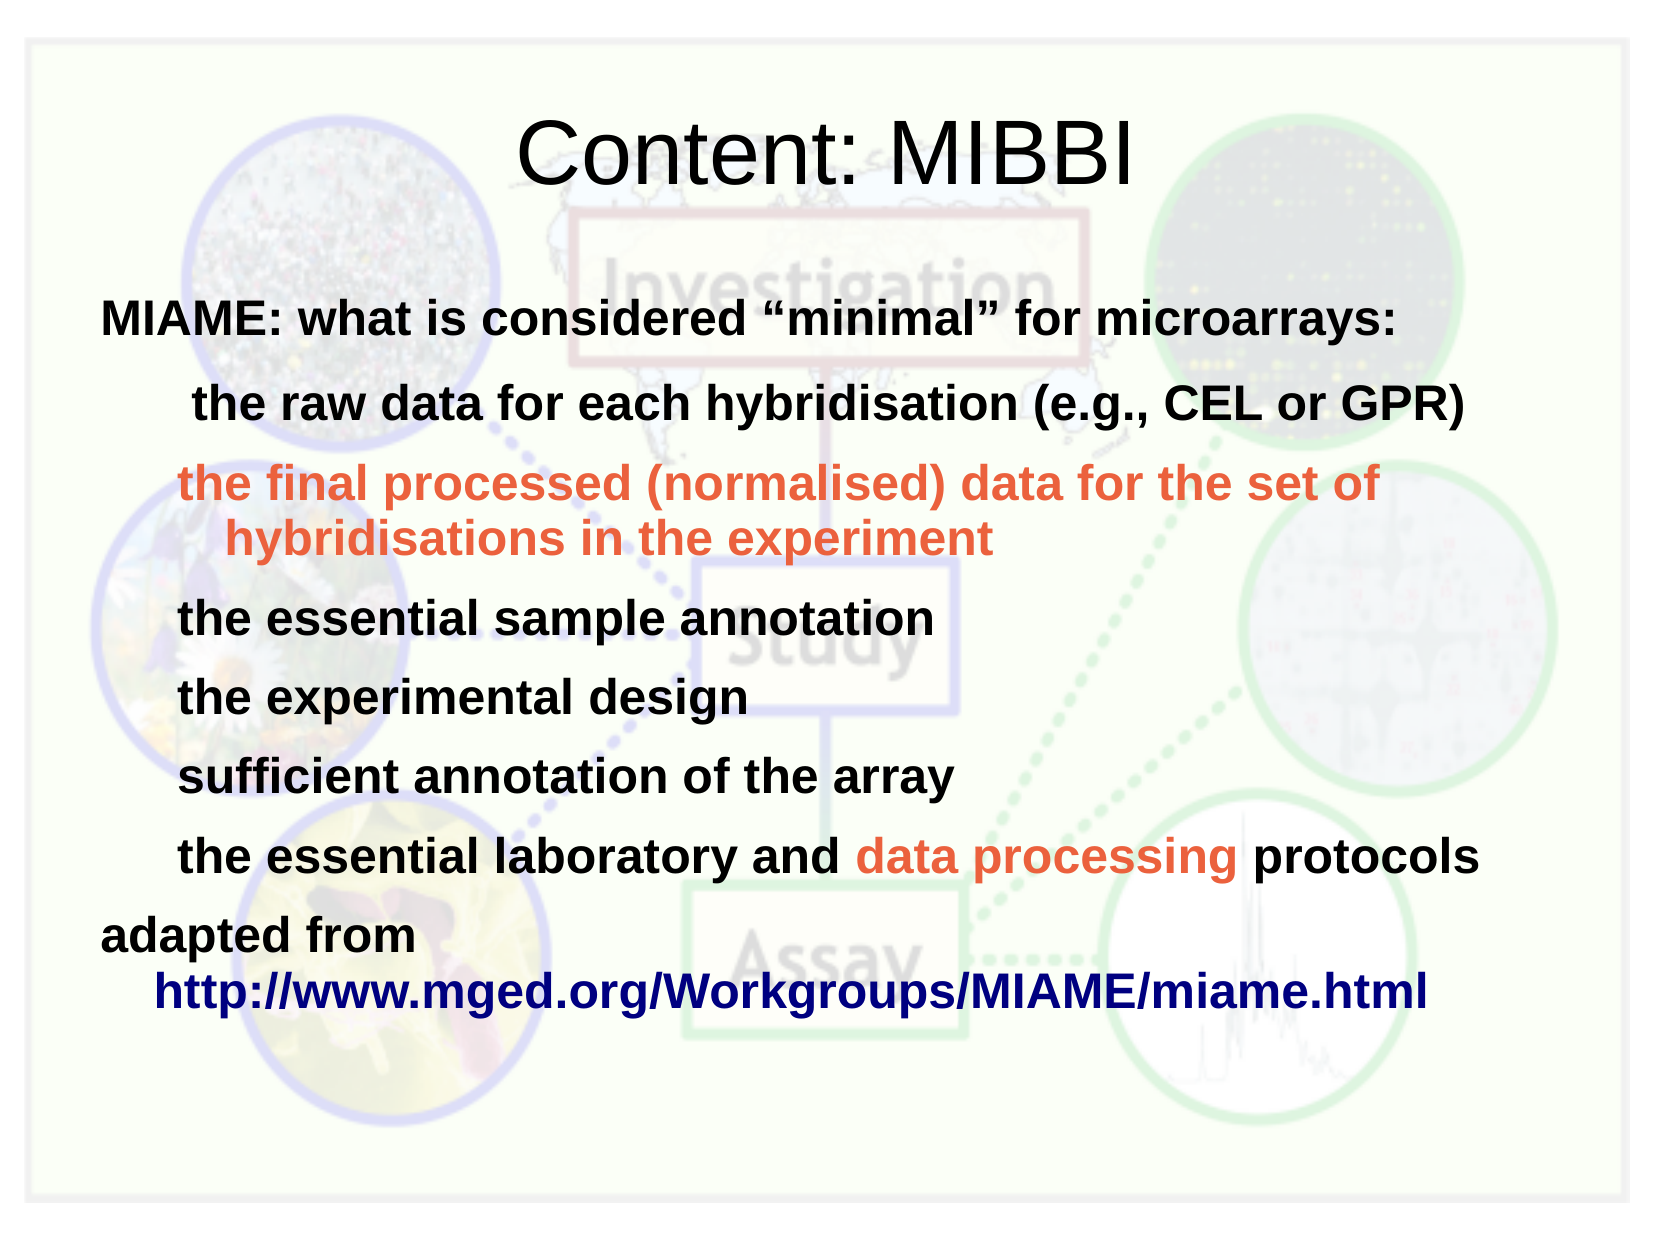

# Content: MIBBI
MIAME: what is considered “minimal” for microarrays:
 the raw data for each hybridisation (e.g., CEL or GPR)
the final processed (normalised) data for the set of hybridisations in the experiment
the essential sample annotation
the experimental design
sufficient annotation of the array
the essential laboratory and data processing protocols
adapted from http://www.mged.org/Workgroups/MIAME/miame.html